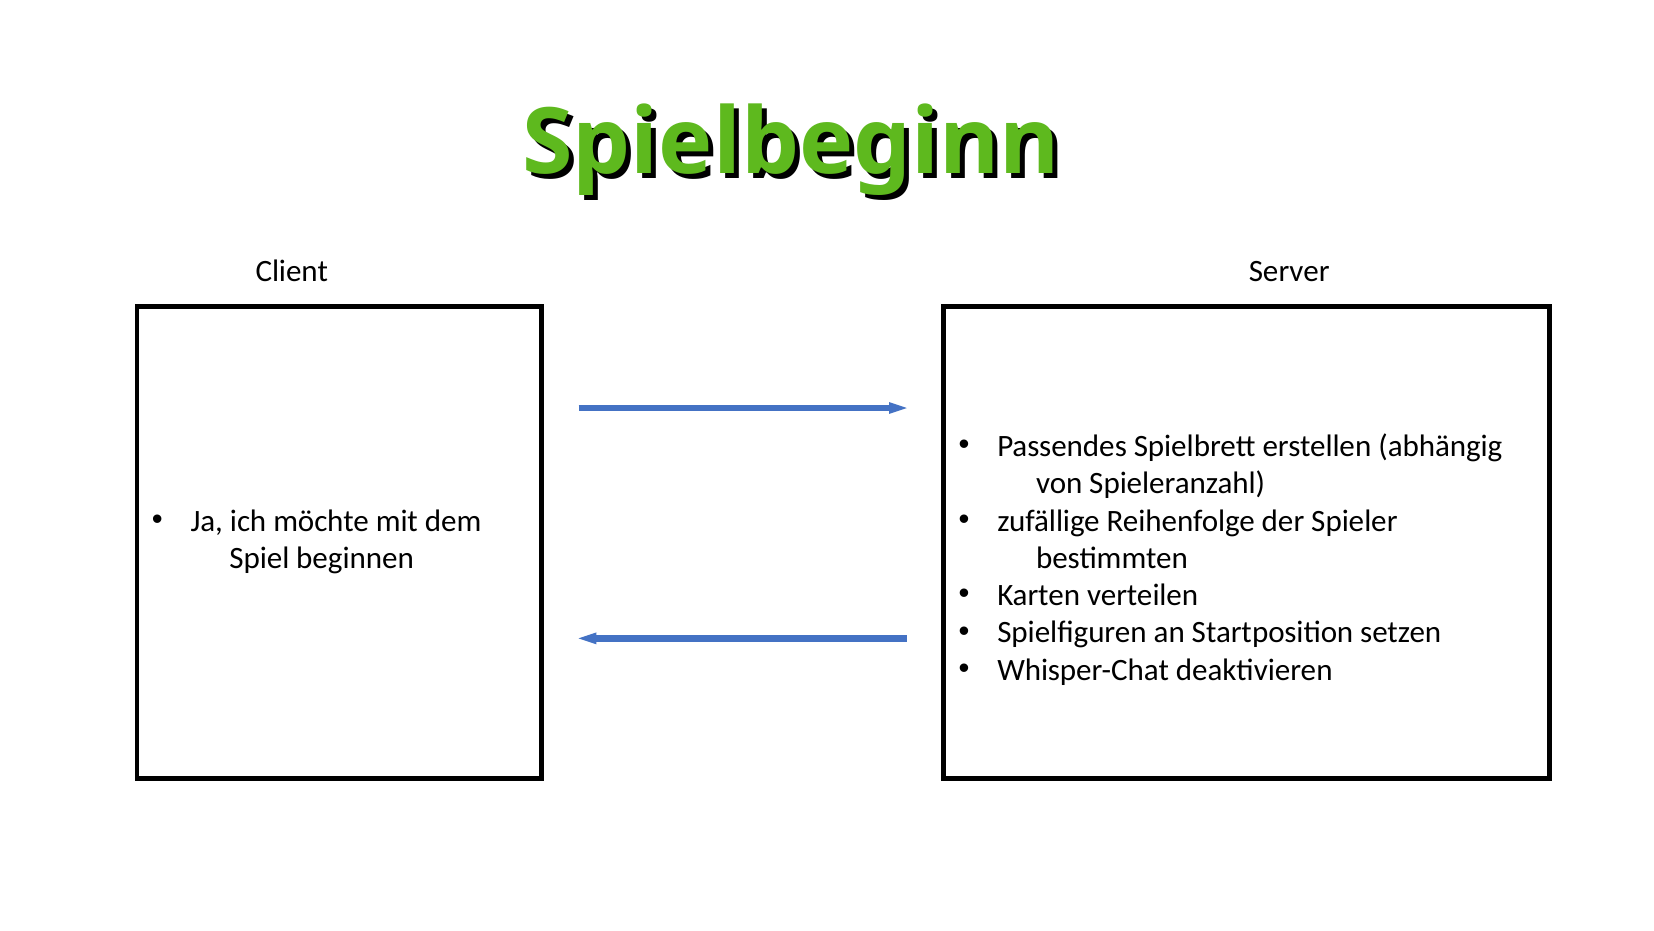

# Spielbeginn
Client
Server
Ja, ich möchte mit dem Spiel beginnen
Passendes Spielbrett erstellen (abhängig von Spieleranzahl)
zufällige Reihenfolge der Spieler bestimmten
Karten verteilen
Spielfiguren an Startposition setzen
Whisper-Chat deaktivieren